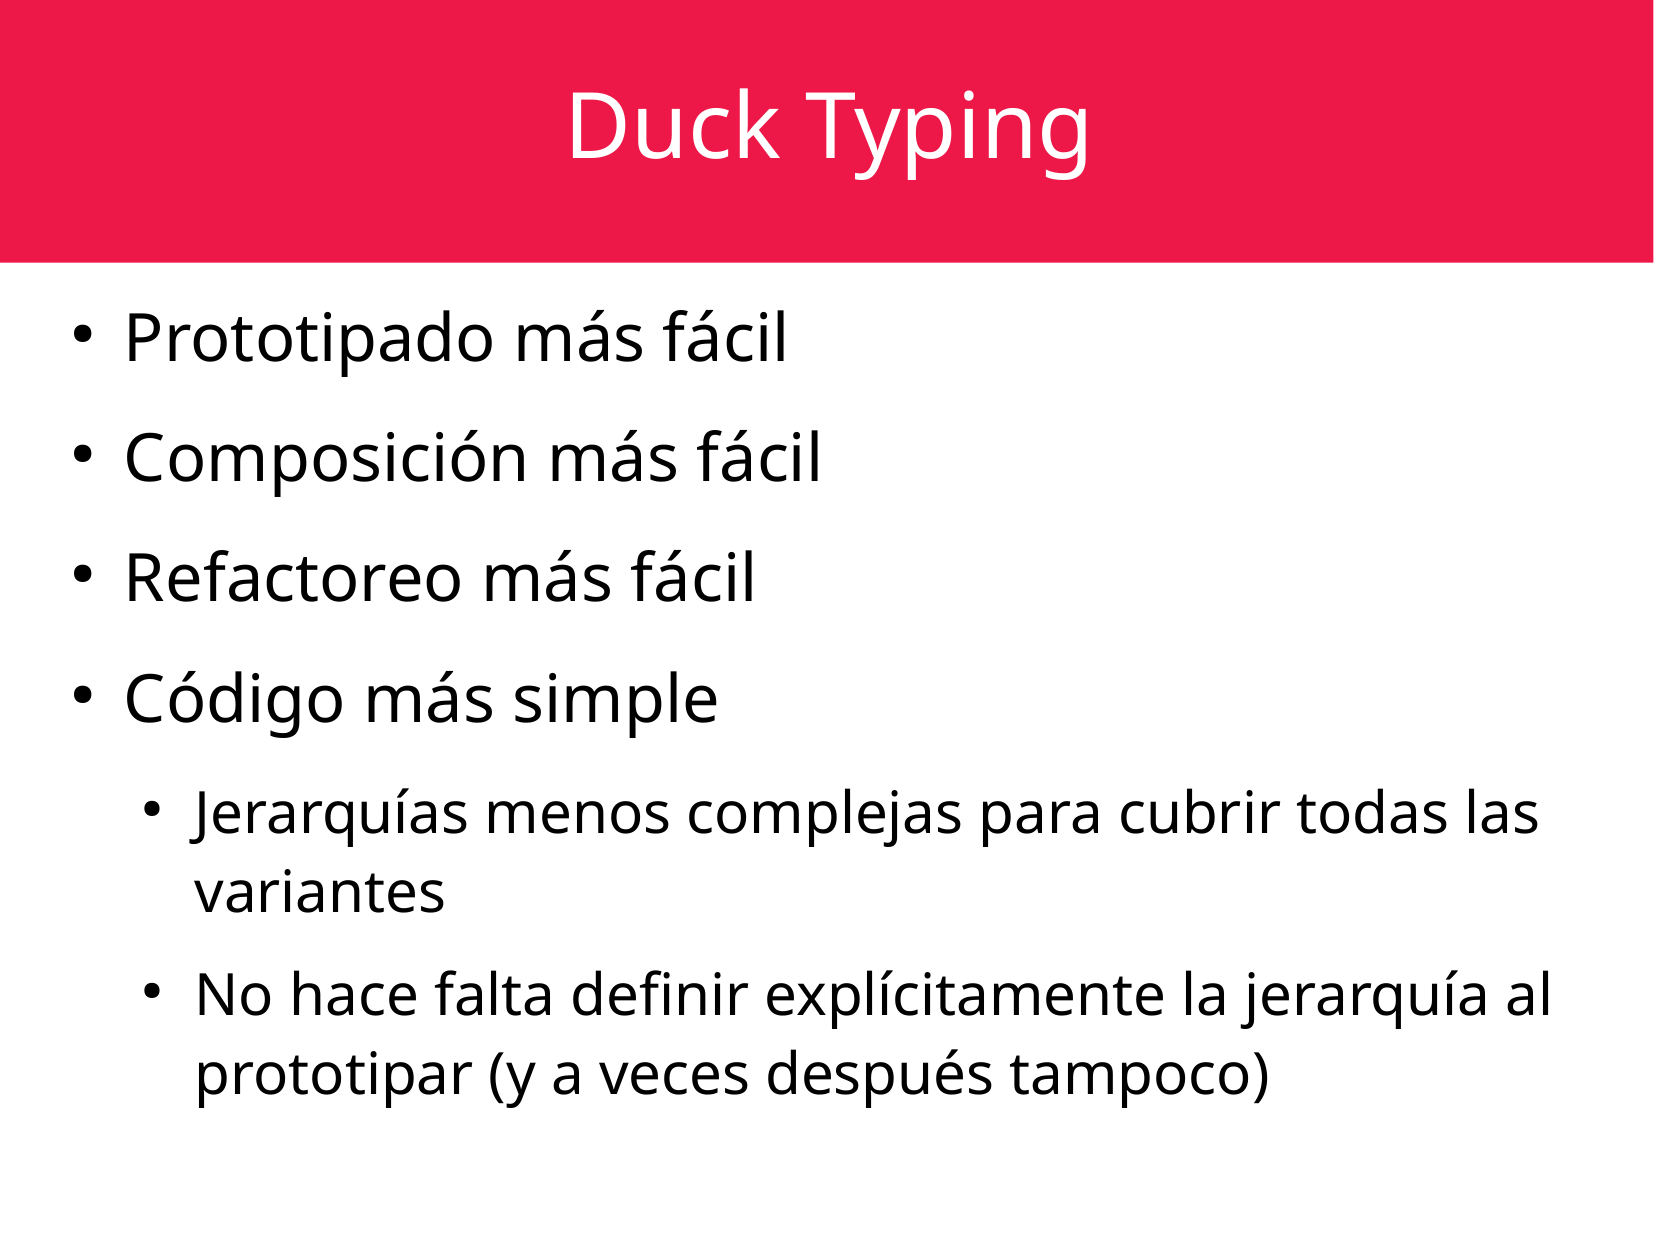

# Duck Typing
Prototipado más fácil
Composición más fácil
Refactoreo más fácil
Código más simple
Jerarquías menos complejas para cubrir todas las variantes
No hace falta definir explícitamente la jerarquía al prototipar (y a veces después tampoco)